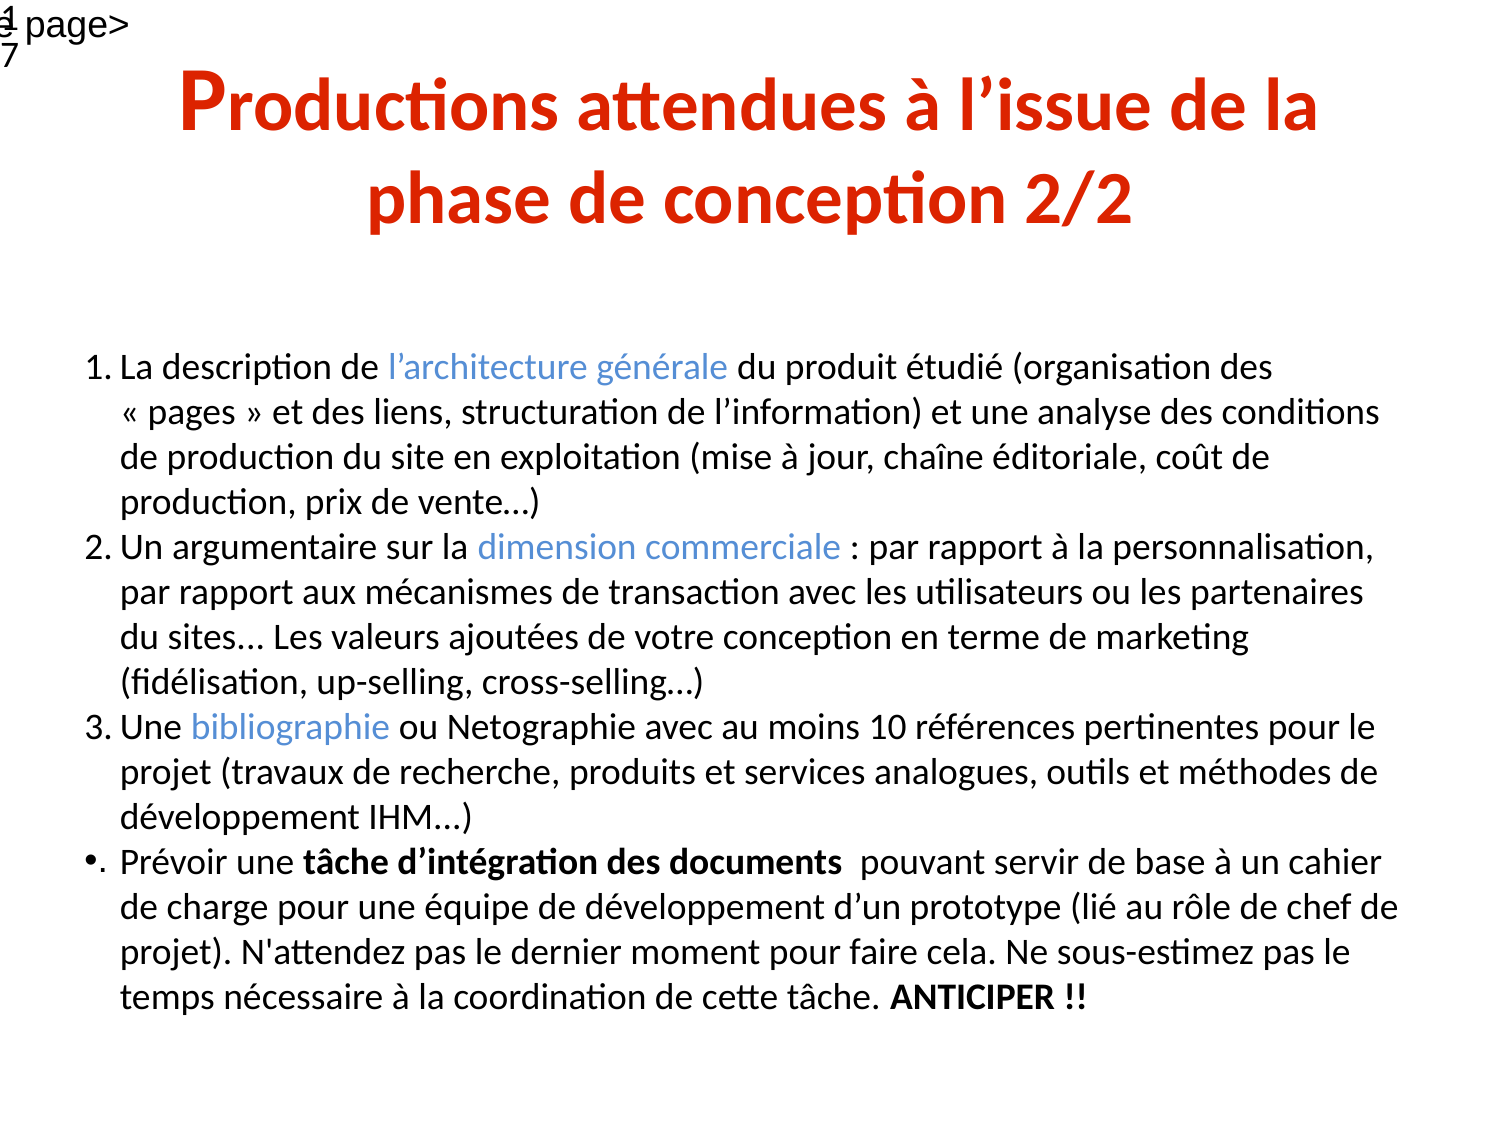

<pied de page>
Productions attendues à l’issue de la phase de conception 2/2
La description de l’architecture générale du produit étudié (organisation des « pages » et des liens, structuration de l’information) et une analyse des conditions de production du site en exploitation (mise à jour, chaîne éditoriale, coût de production, prix de vente…)
Un argumentaire sur la dimension commerciale : par rapport à la personnalisation, par rapport aux mécanismes de transaction avec les utilisateurs ou les partenaires du sites... Les valeurs ajoutées de votre conception en terme de marketing (fidélisation, up-selling, cross-selling…)
Une bibliographie ou Netographie avec au moins 10 références pertinentes pour le projet (travaux de recherche, produits et services analogues, outils et méthodes de développement IHM...)
Prévoir une tâche d’intégration des documents pouvant servir de base à un cahier de charge pour une équipe de développement d’un prototype (lié au rôle de chef de projet). N'attendez pas le dernier moment pour faire cela. Ne sous-estimez pas le temps nécessaire à la coordination de cette tâche. ANTICIPER !!